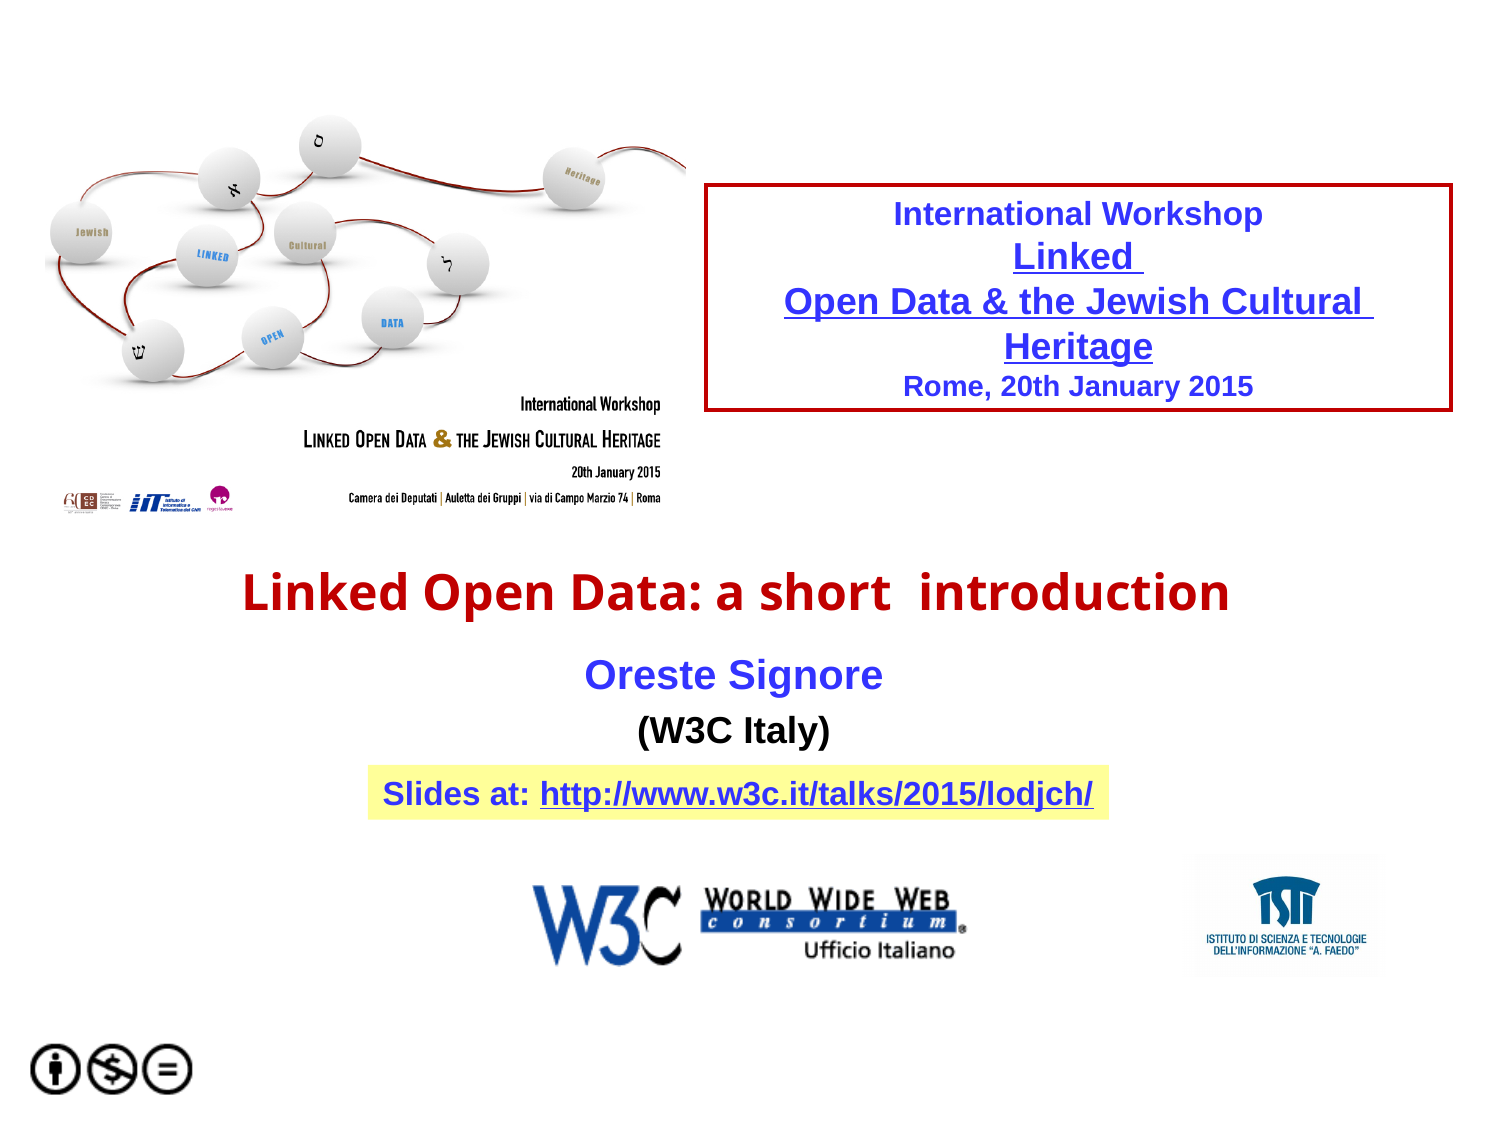

International Workshop
Linked Open Data & the Jewish Cultural Heritage
Rome, 20th January 2015
Linked Open Data: a short introduction
Oreste Signore
(W3C Italy)
Slides at: http://www.w3c.it/talks/2015/lodjch/